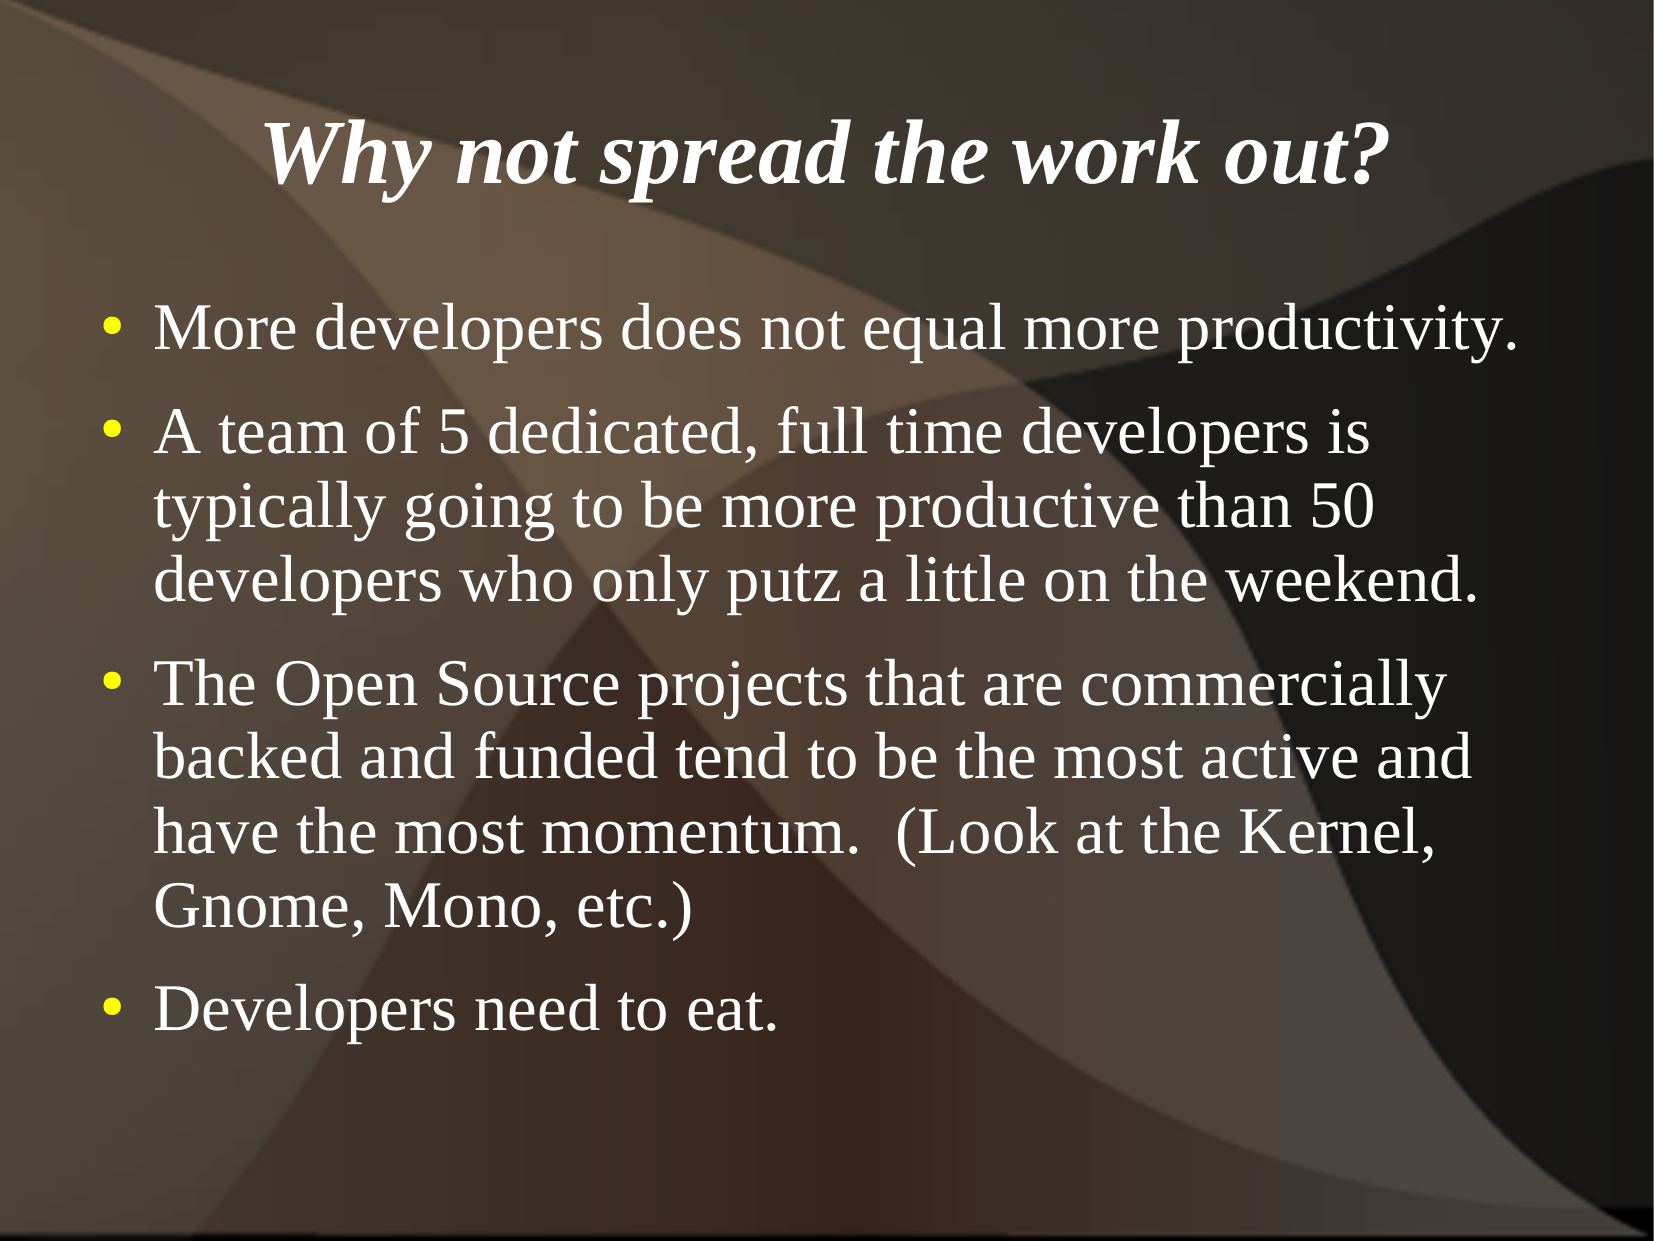

# Why not spread the work out?
More developers does not equal more productivity.
A team of 5 dedicated, full time developers is typically going to be more productive than 50 developers who only putz a little on the weekend.
The Open Source projects that are commercially backed and funded tend to be the most active and have the most momentum. (Look at the Kernel, Gnome, Mono, etc.)
Developers need to eat.